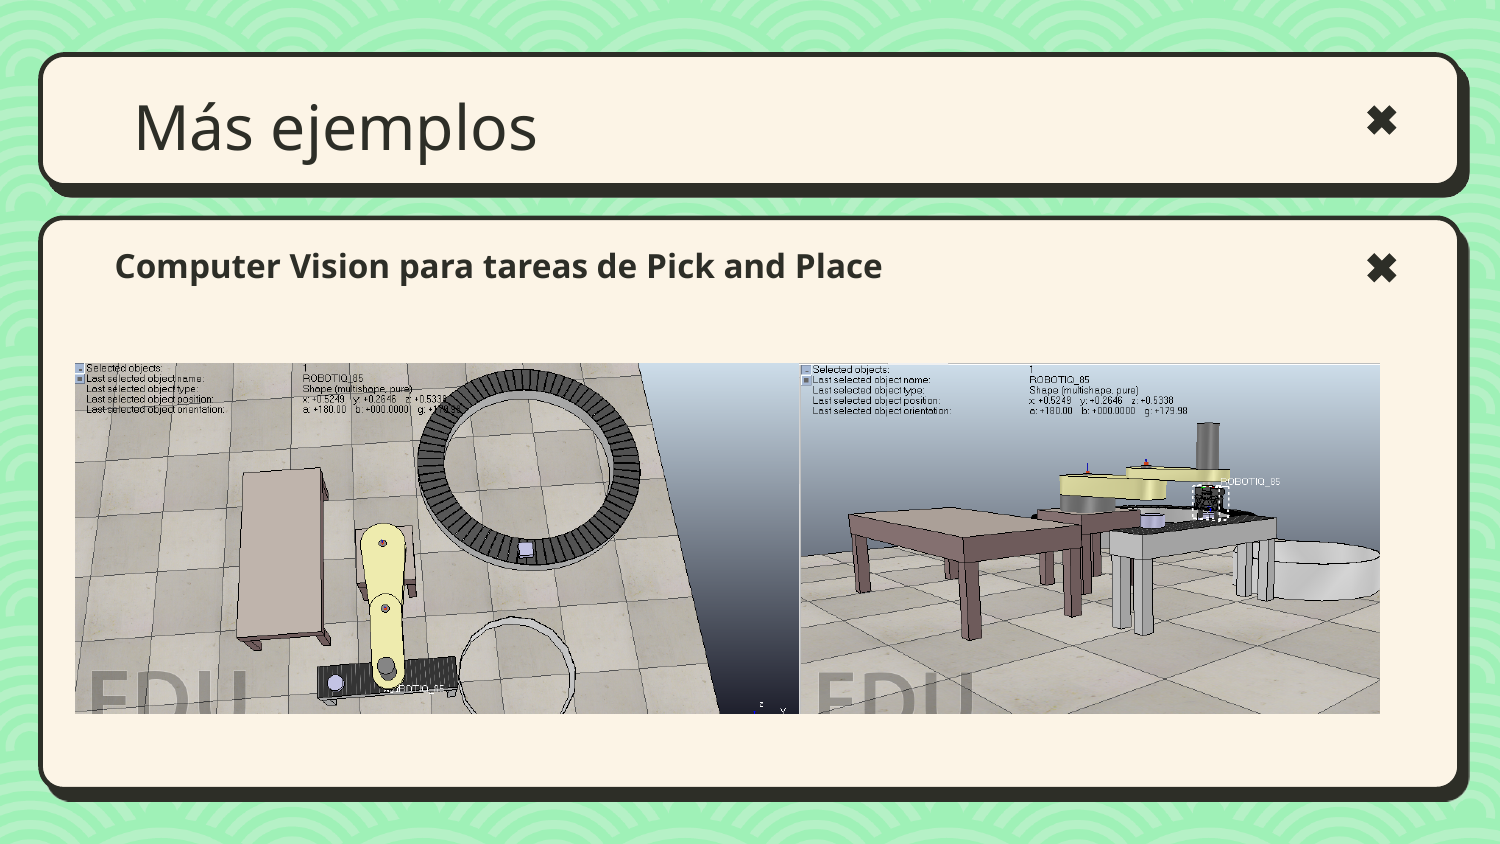

# Más ejemplos
Computer Vision para tareas de Pick and Place
PROJECT 01